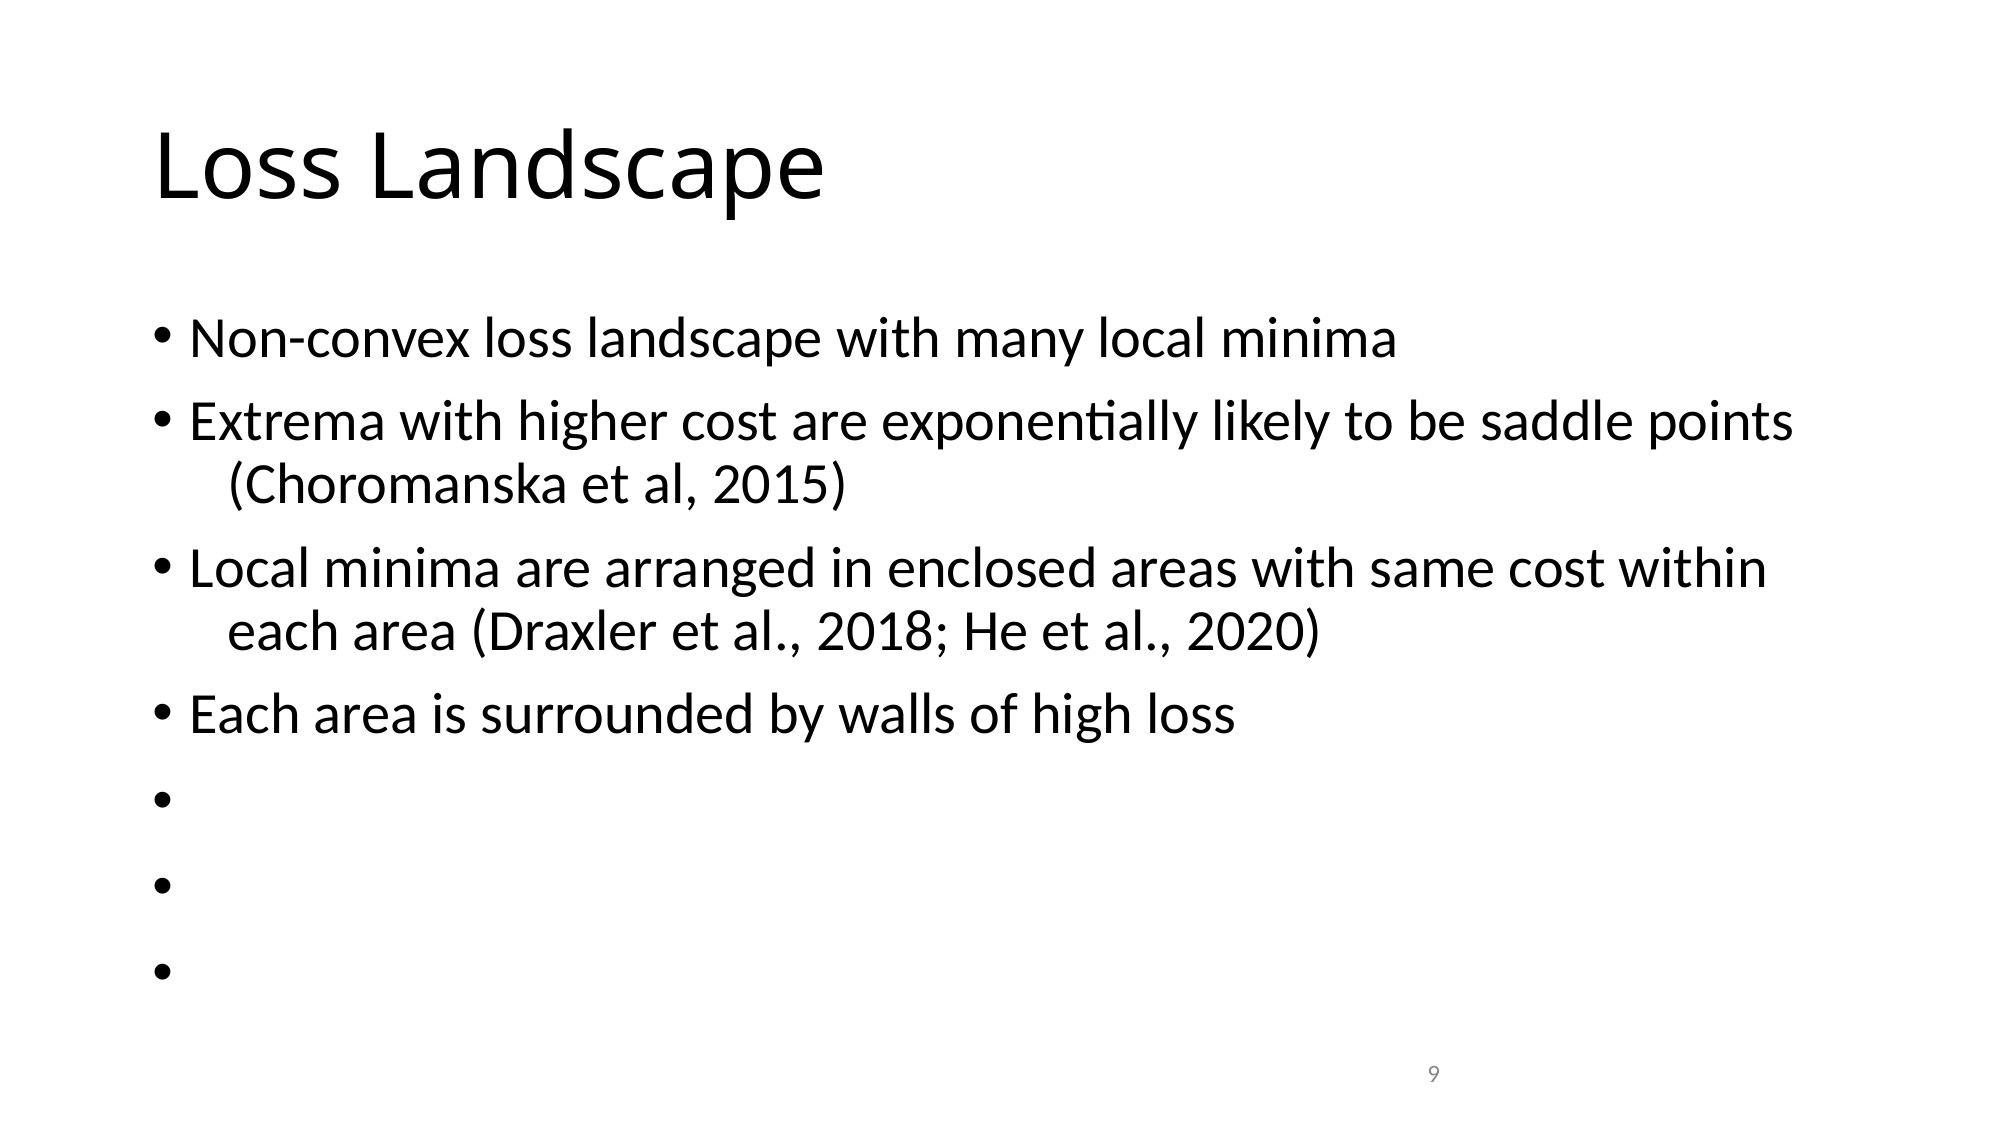

# Loss Landscape
Non-convex loss landscape with many local minima
Extrema with higher cost are exponentially likely to be saddle points (Choromanska et al, 2015)
Local minima are arranged in enclosed areas with same cost within each area (Draxler et al., 2018; He et al., 2020)
Each area is surrounded by walls of high loss
9